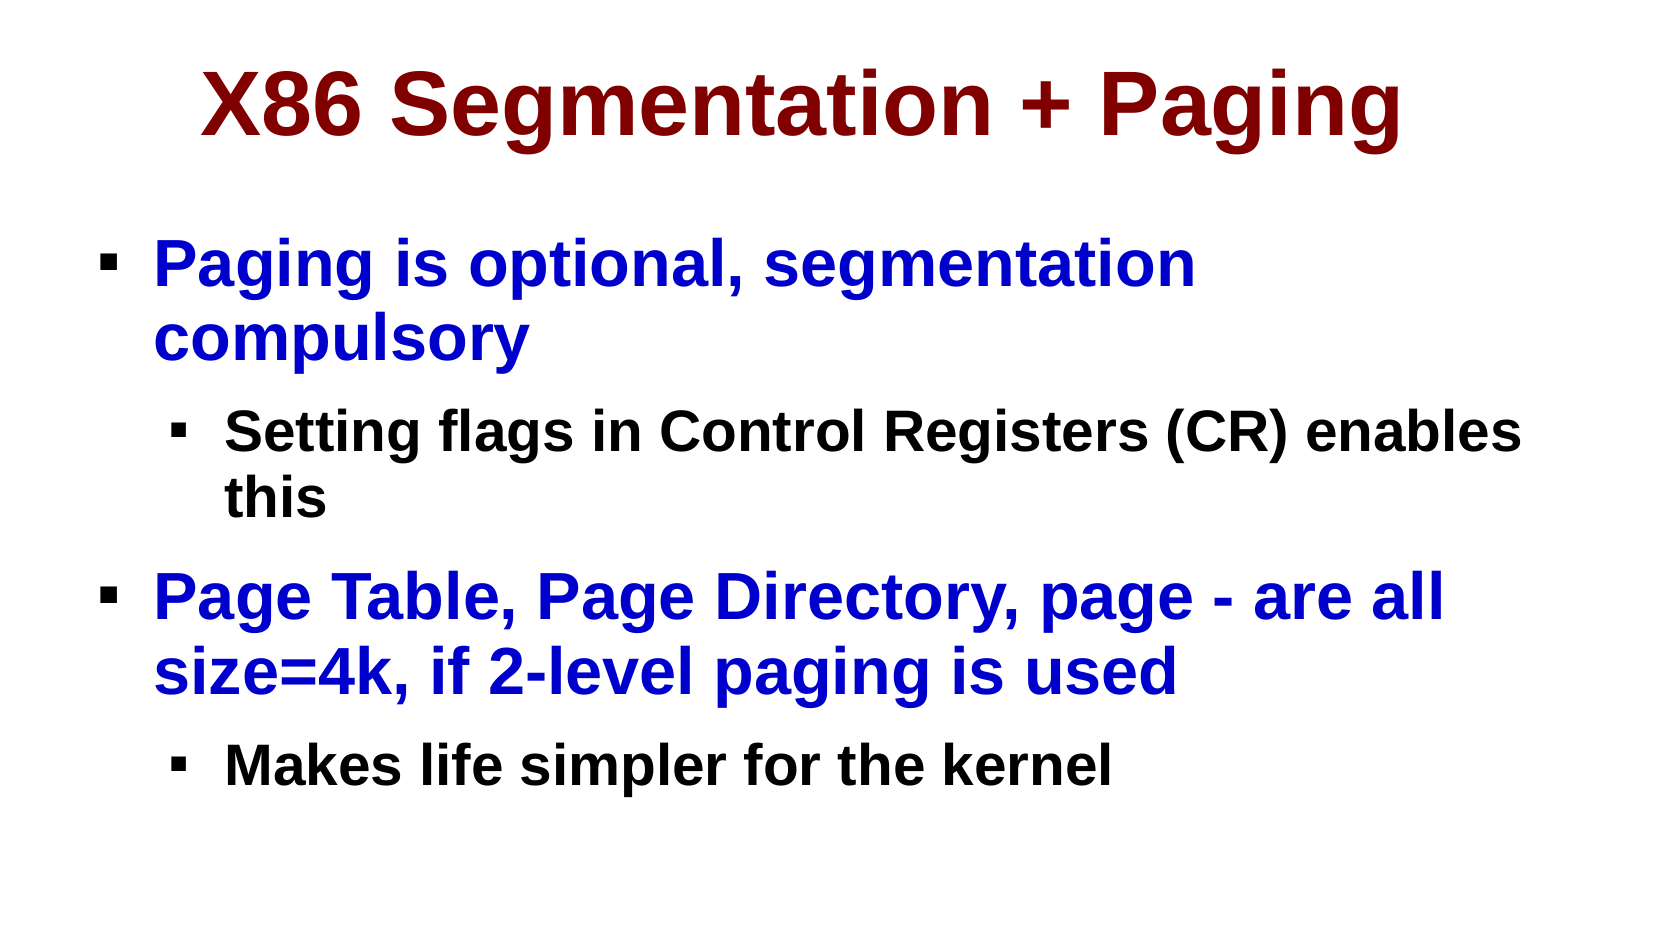

# X86 Segmentation + Paging
Paging is optional, segmentation compulsory
Setting flags in Control Registers (CR) enables this
Page Table, Page Directory, page - are all size=4k, if 2-level paging is used
Makes life simpler for the kernel